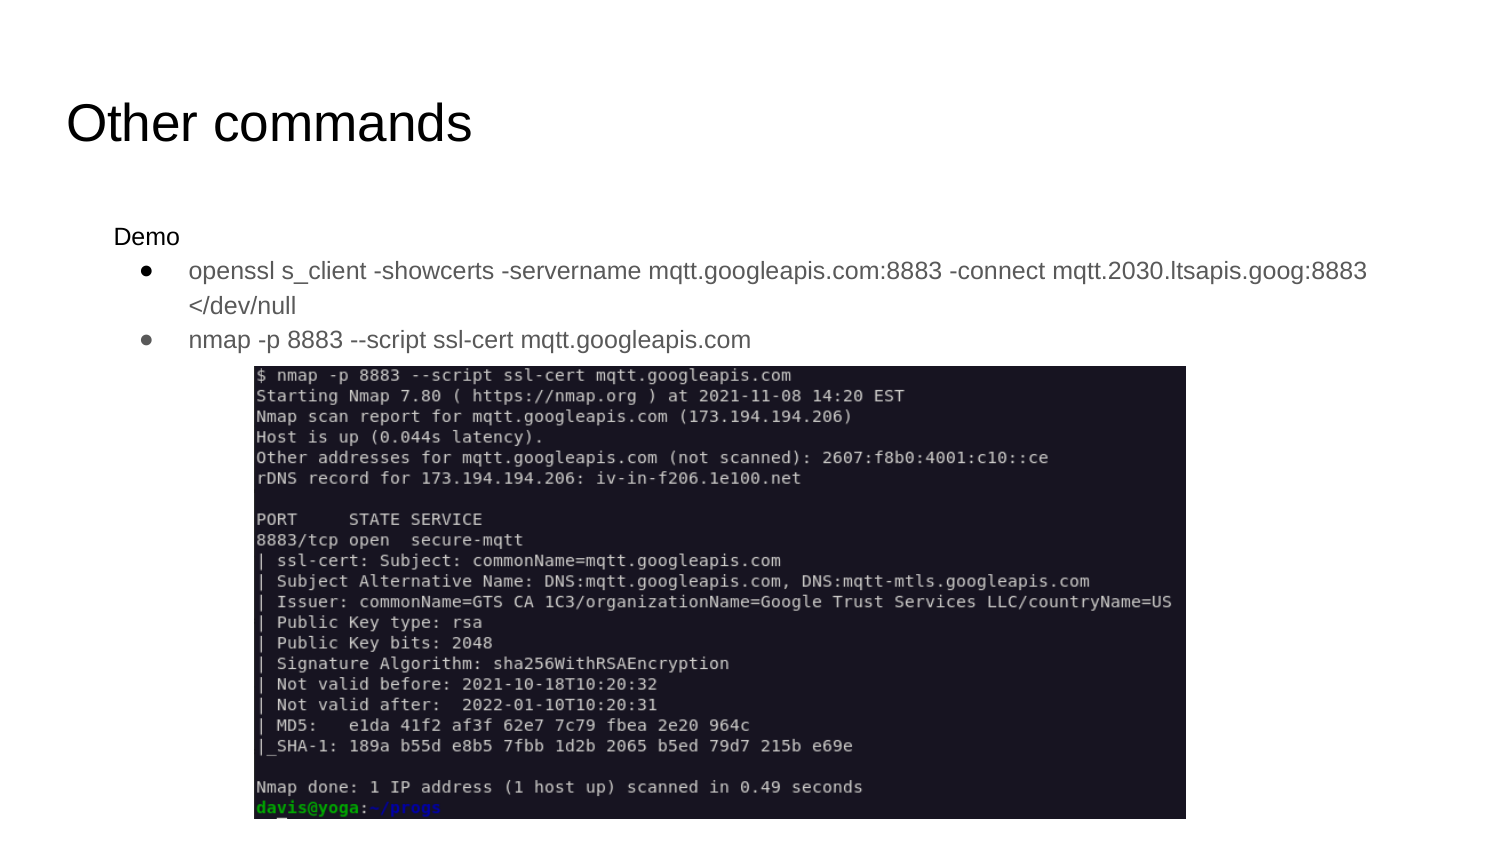

# Other commands
Demo
openssl s_client -showcerts -servername mqtt.googleapis.com:8883 -connect mqtt.2030.ltsapis.goog:8883 </dev/null
nmap -p 8883 --script ssl-cert mqtt.googleapis.com